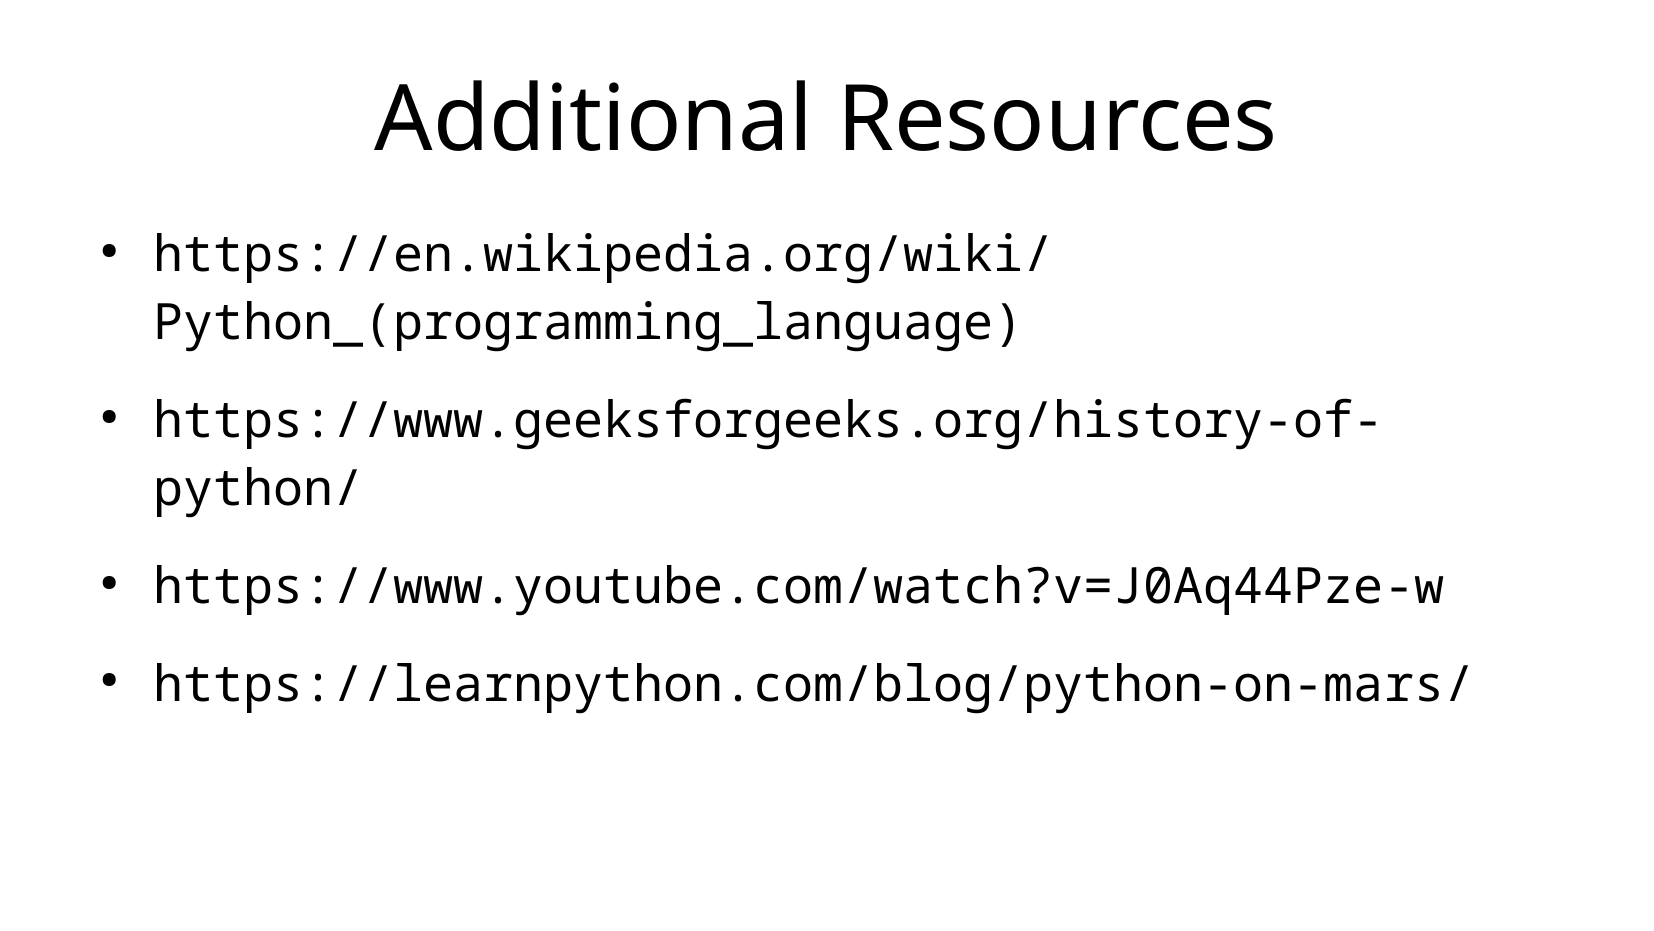

# Additional Resources
https://en.wikipedia.org/wiki/Python_(programming_language)
https://www.geeksforgeeks.org/history-of-python/
https://www.youtube.com/watch?v=J0Aq44Pze-w
https://learnpython.com/blog/python-on-mars/